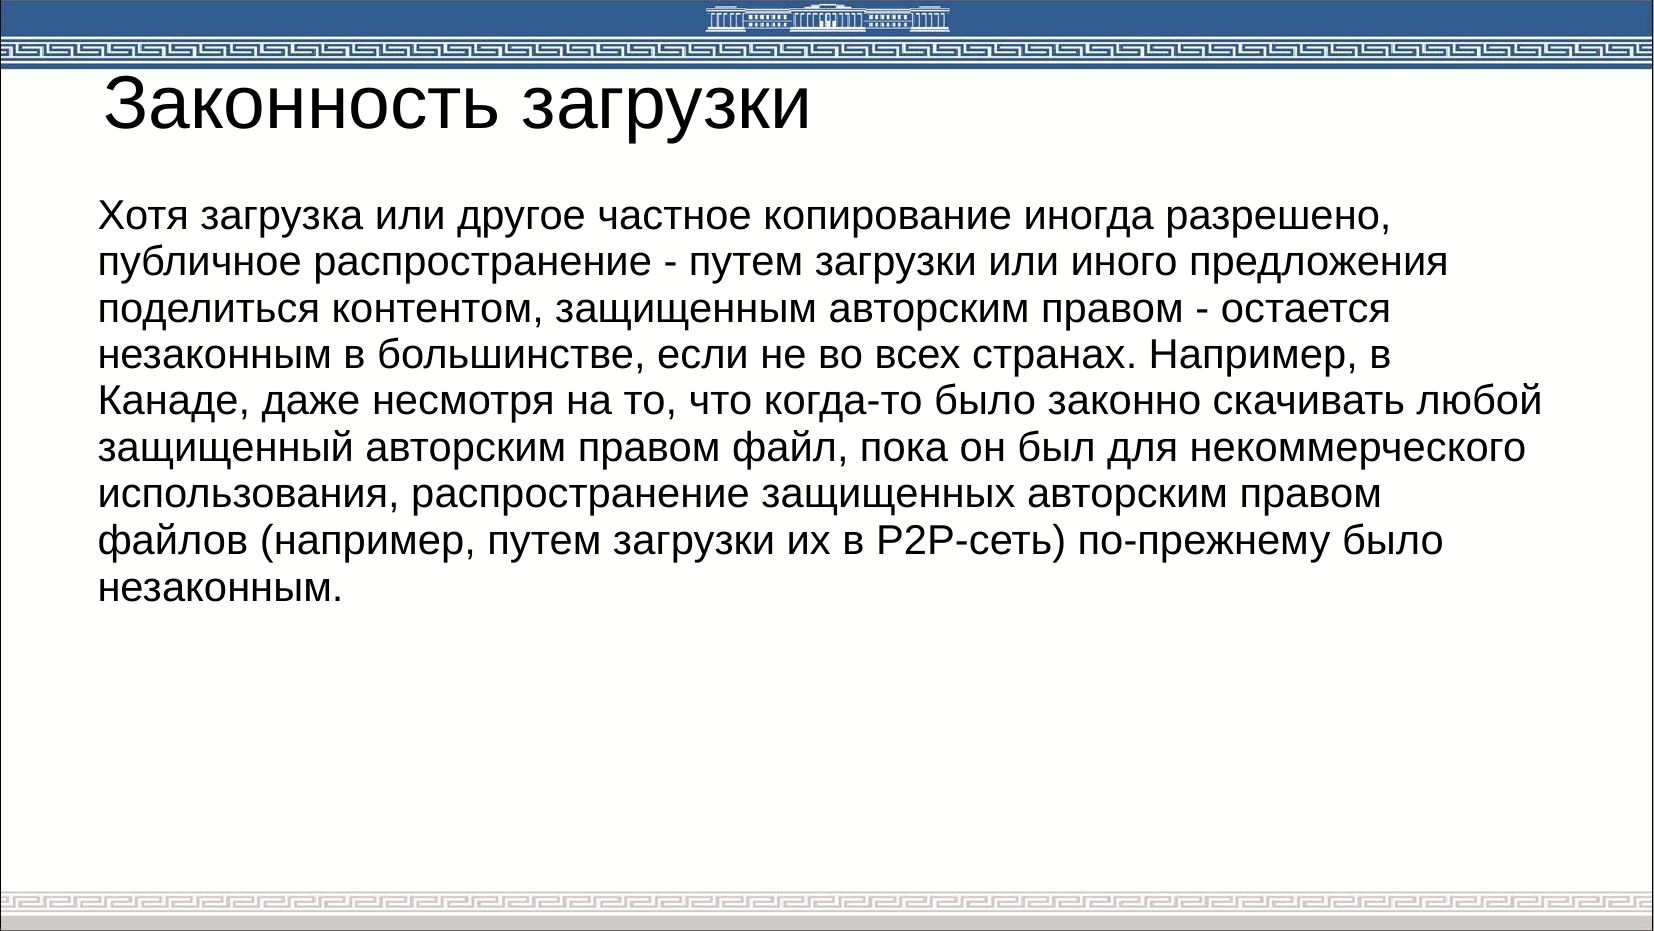

#
Законность загрузки
Хотя загрузка или другое частное копирование иногда разрешено, публичное распространение - путем загрузки или иного предложения поделиться контентом, защищенным авторским правом - остается незаконным в большинстве, если не во всех странах. Например, в Канаде, даже несмотря на то, что когда-то было законно скачивать любой защищенный авторским правом файл, пока он был для некоммерческого использования, распространение защищенных авторским правом
файлов (например, путем загрузки их в P2P-сеть) по-прежнему было незаконным.